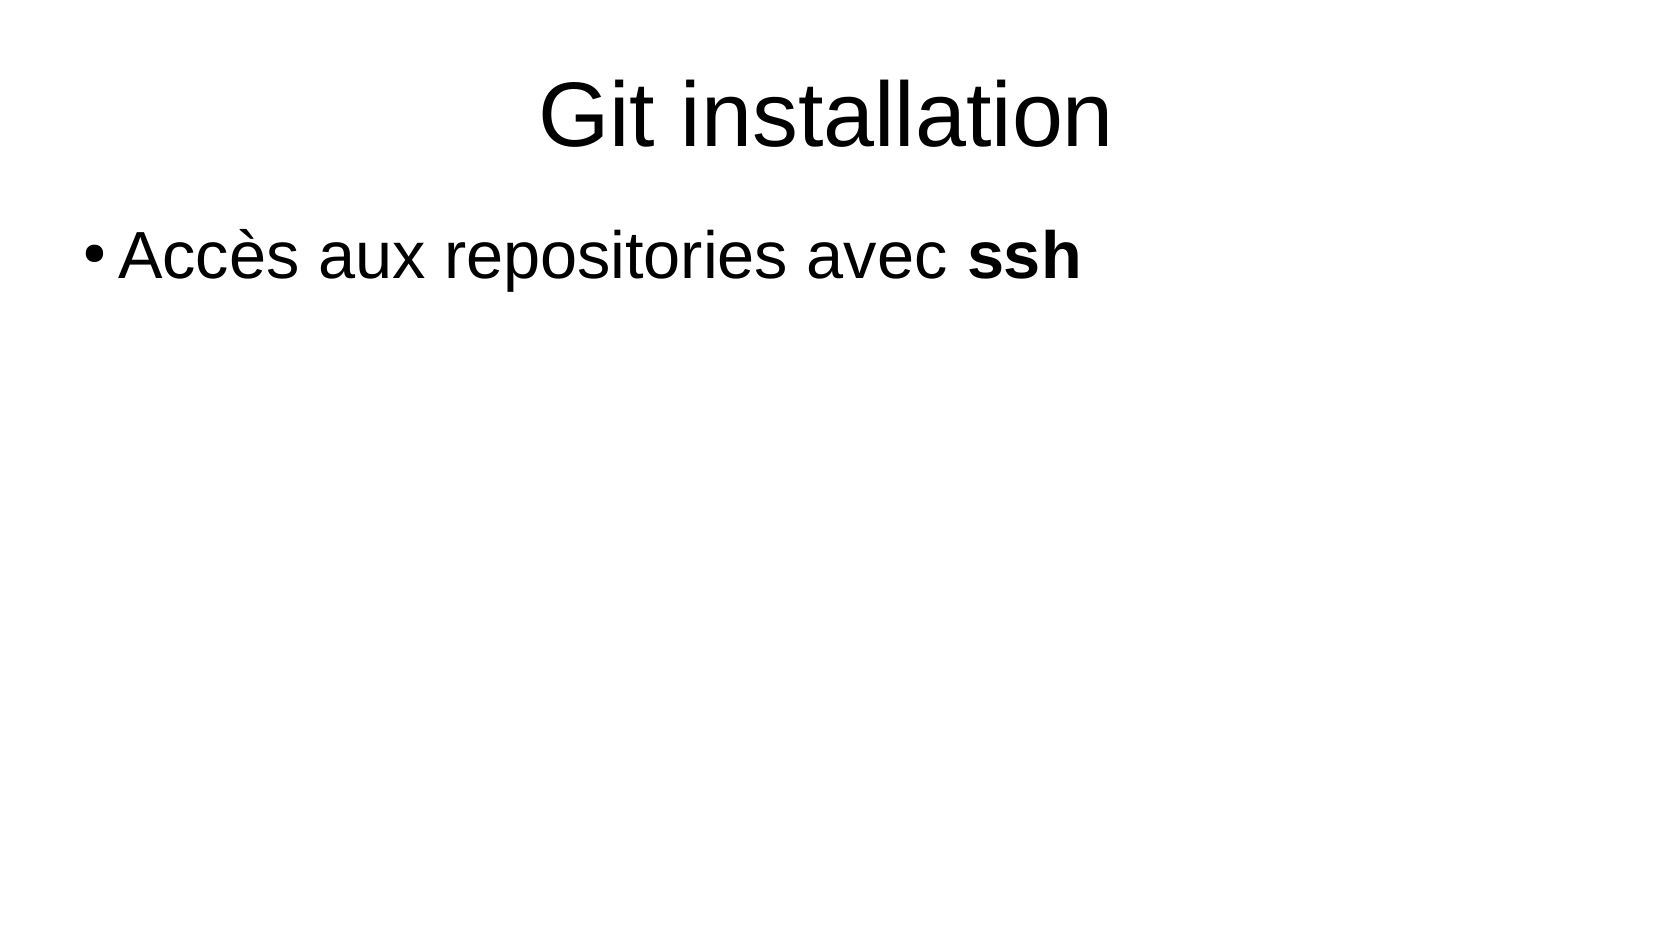

# Git installation
Accès aux repositories avec ssh